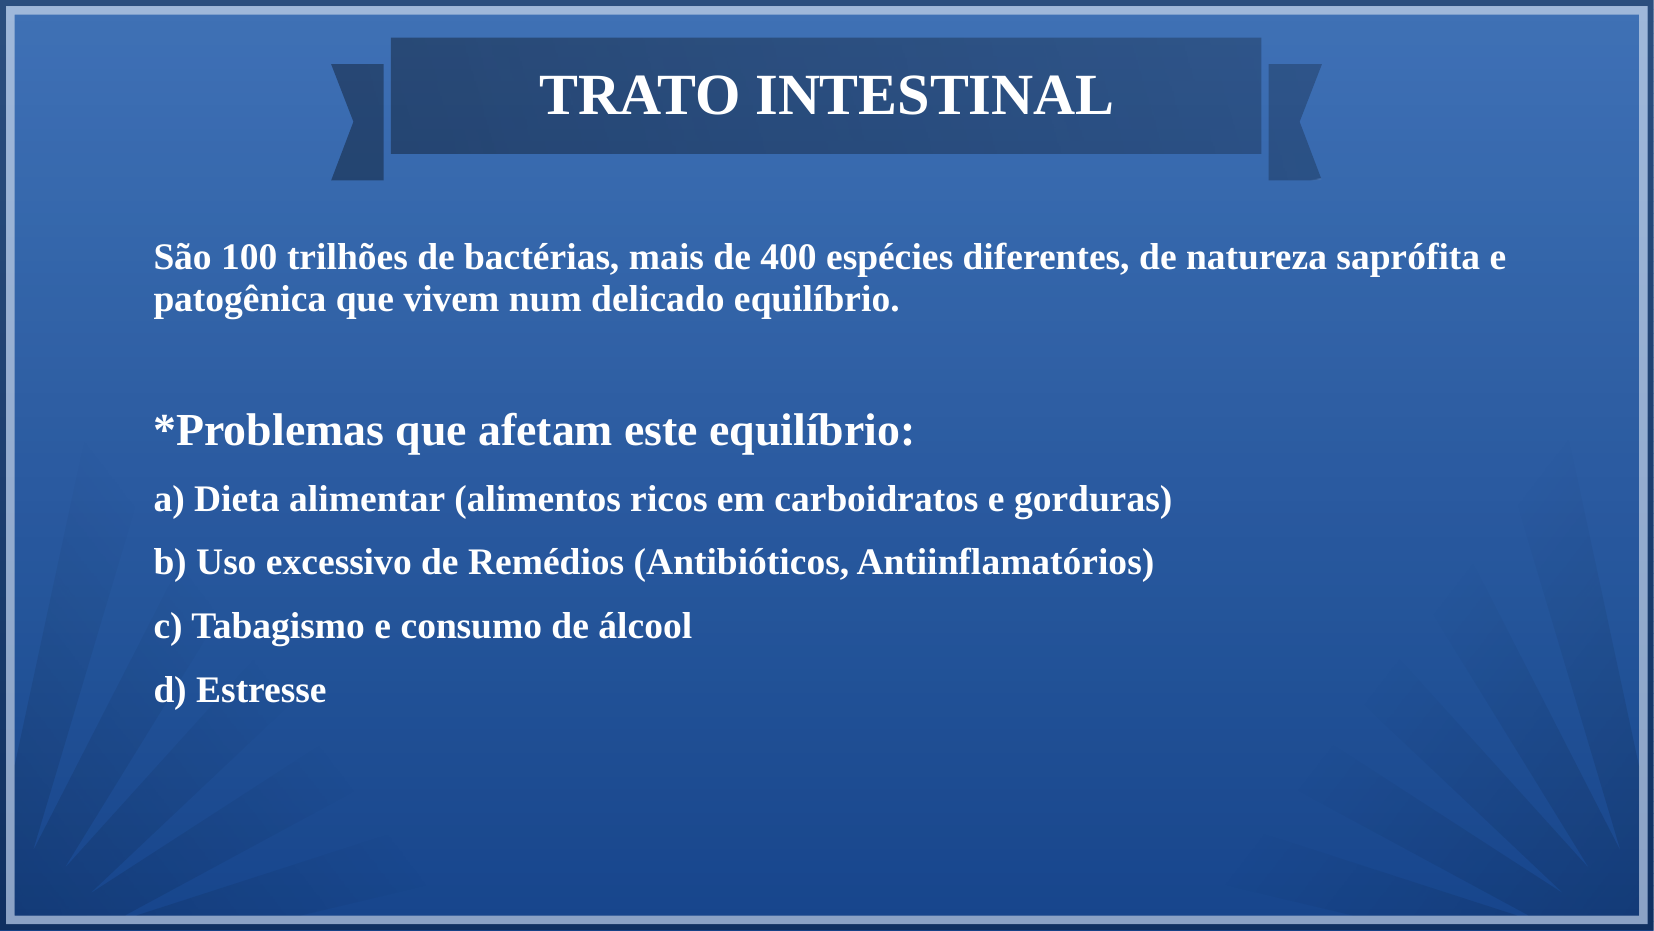

# TRATO INTESTINAL
São 100 trilhões de bactérias, mais de 400 espécies diferentes, de natureza saprófita e patogênica que vivem num delicado equilíbrio.
*Problemas que afetam este equilíbrio:
a) Dieta alimentar (alimentos ricos em carboidratos e gorduras)
b) Uso excessivo de Remédios (Antibióticos, Antiinflamatórios)
c) Tabagismo e consumo de álcool
d) Estresse